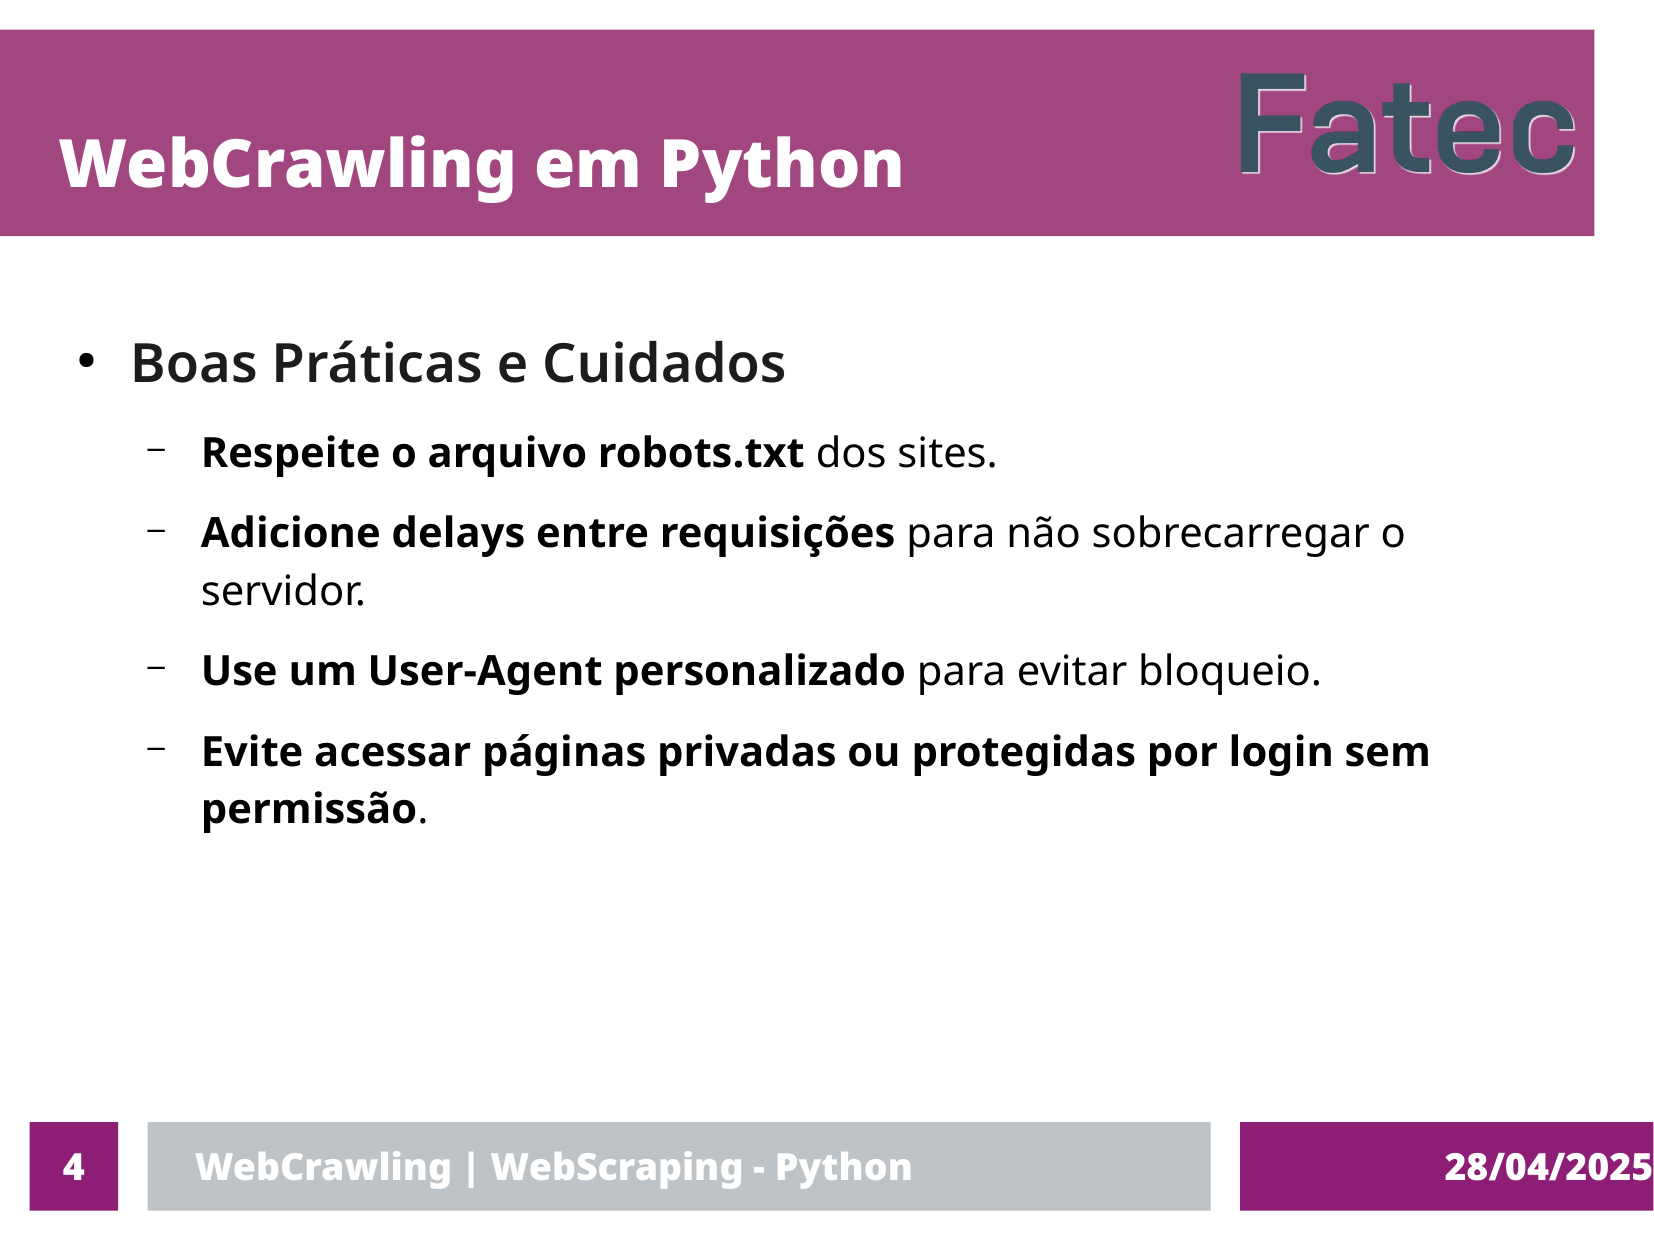

# WebCrawling em Python
Boas Práticas e Cuidados
Respeite o arquivo robots.txt dos sites.
Adicione delays entre requisições para não sobrecarregar o servidor.
Use um User-Agent personalizado para evitar bloqueio.
Evite acessar páginas privadas ou protegidas por login sem permissão.
4